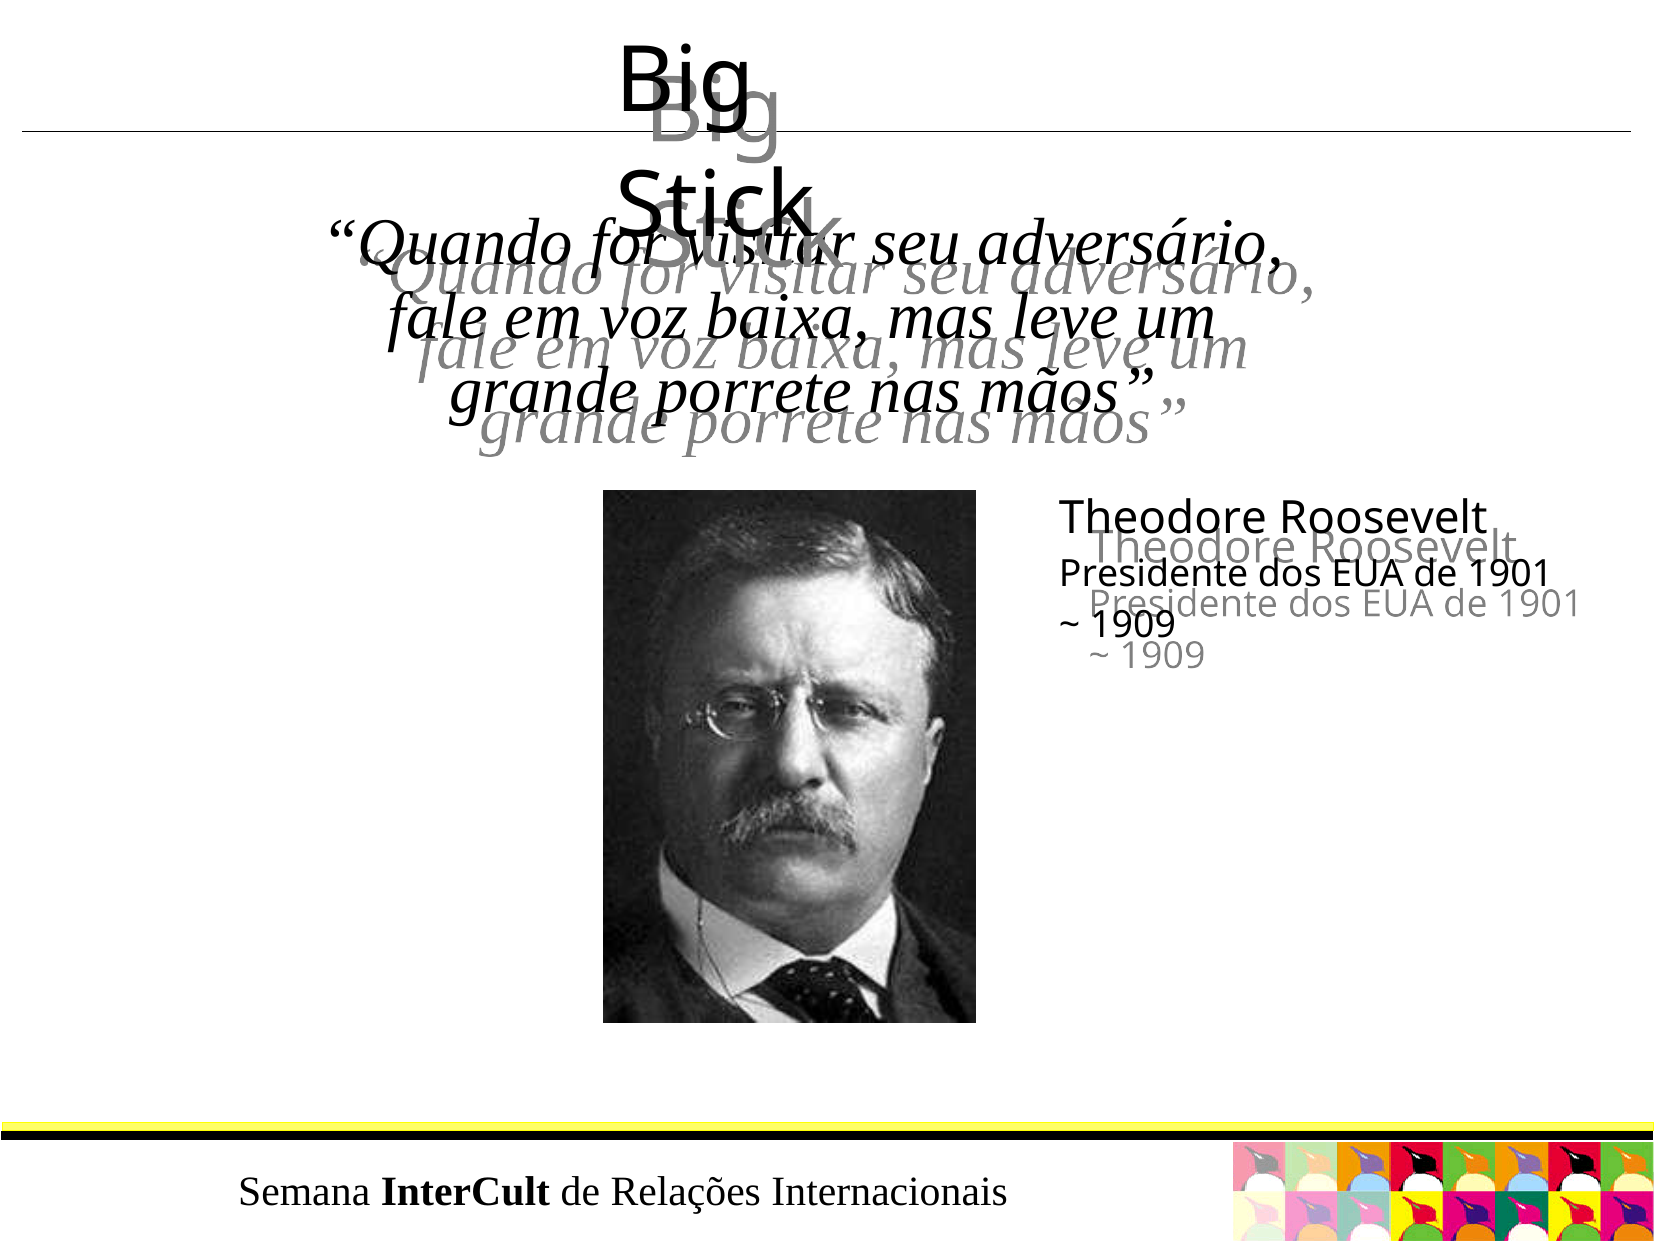

Big Stick
“Quando for visitar seu adversário, fale em voz baixa, mas leve um grande porrete nas mãos”
Theodore Roosevelt
Presidente dos EUA de 1901 ~ 1909
Semana InterCult de Relações Internacionais